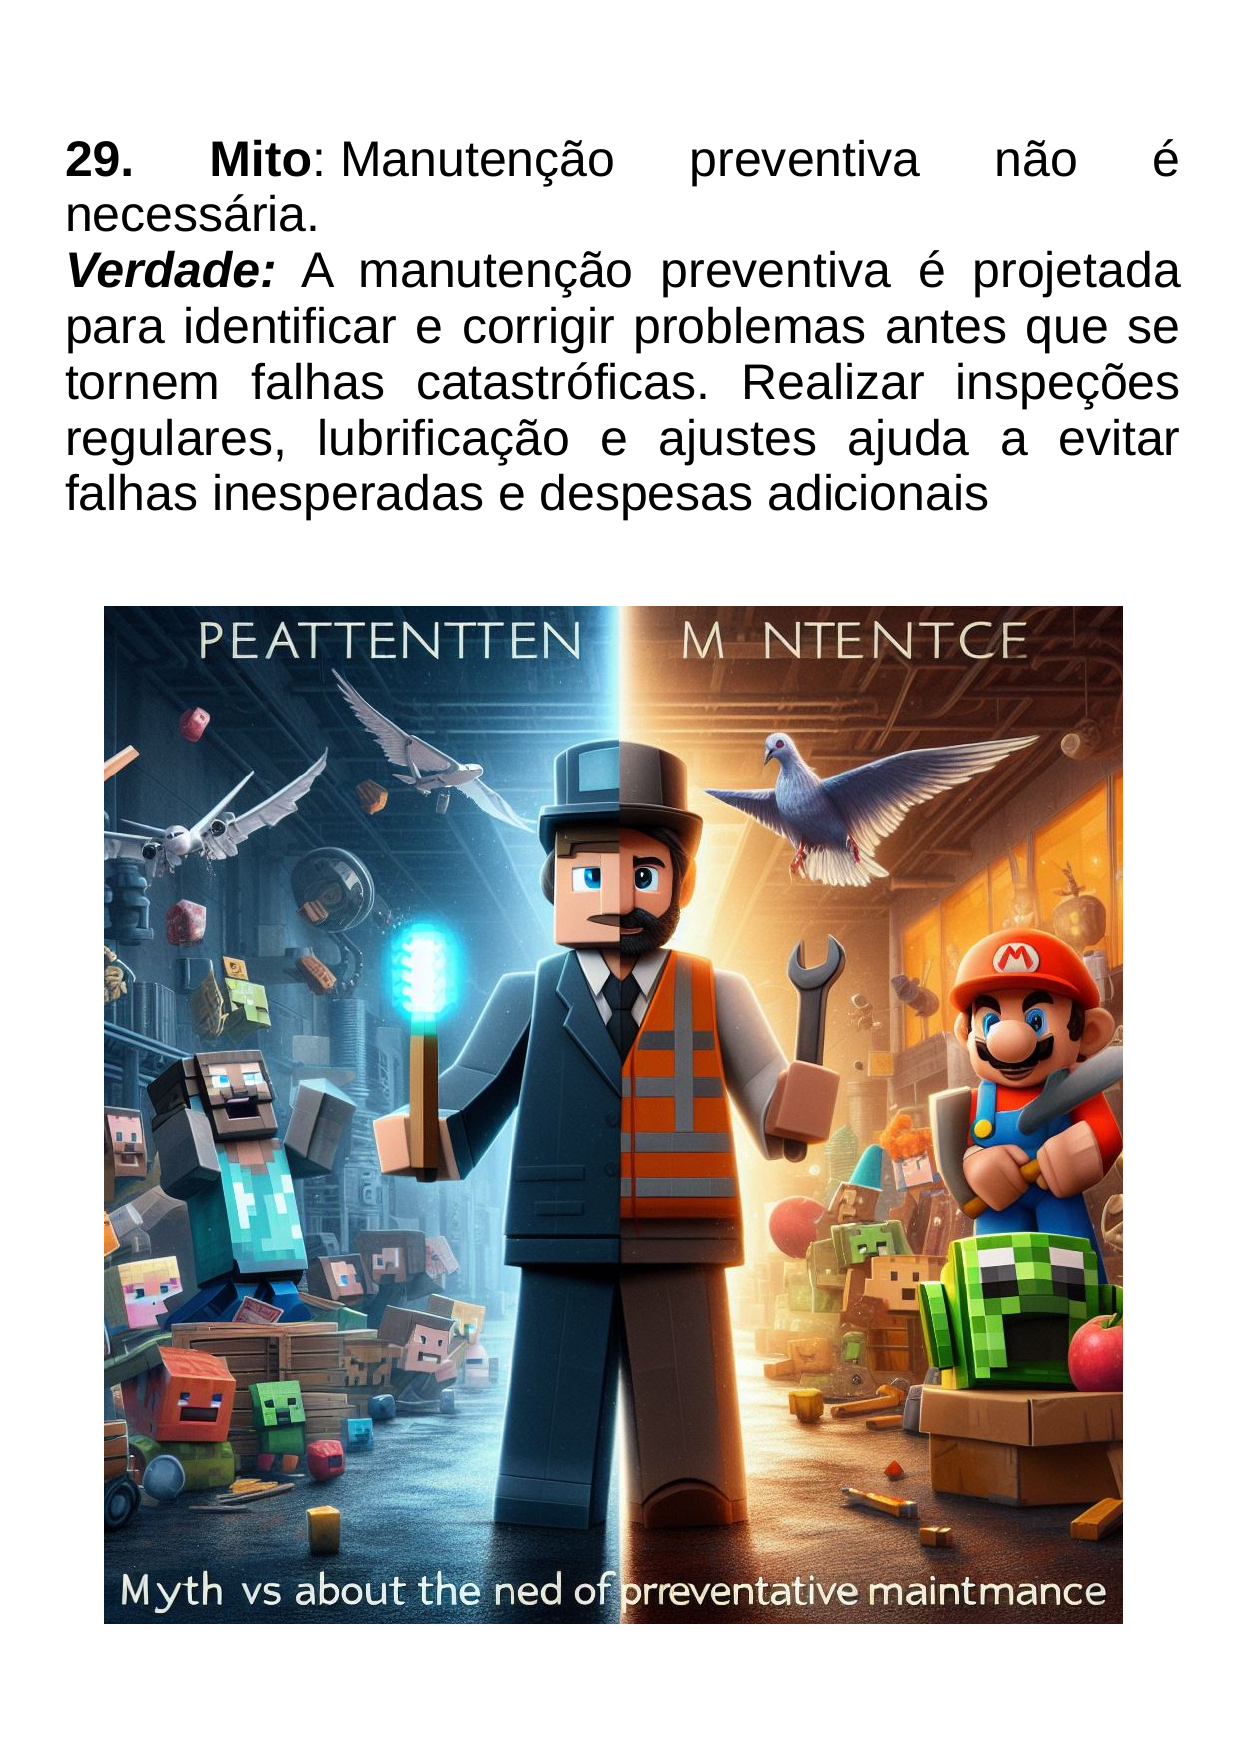

# 29. Mito: Manutenção preventiva não é necessária.  Verdade: A manutenção preventiva é projetada para identificar e corrigir problemas antes que se tornem falhas catastróficas. Realizar inspeções regulares, lubrificação e ajustes ajuda a evitar falhas inesperadas e despesas adicionais